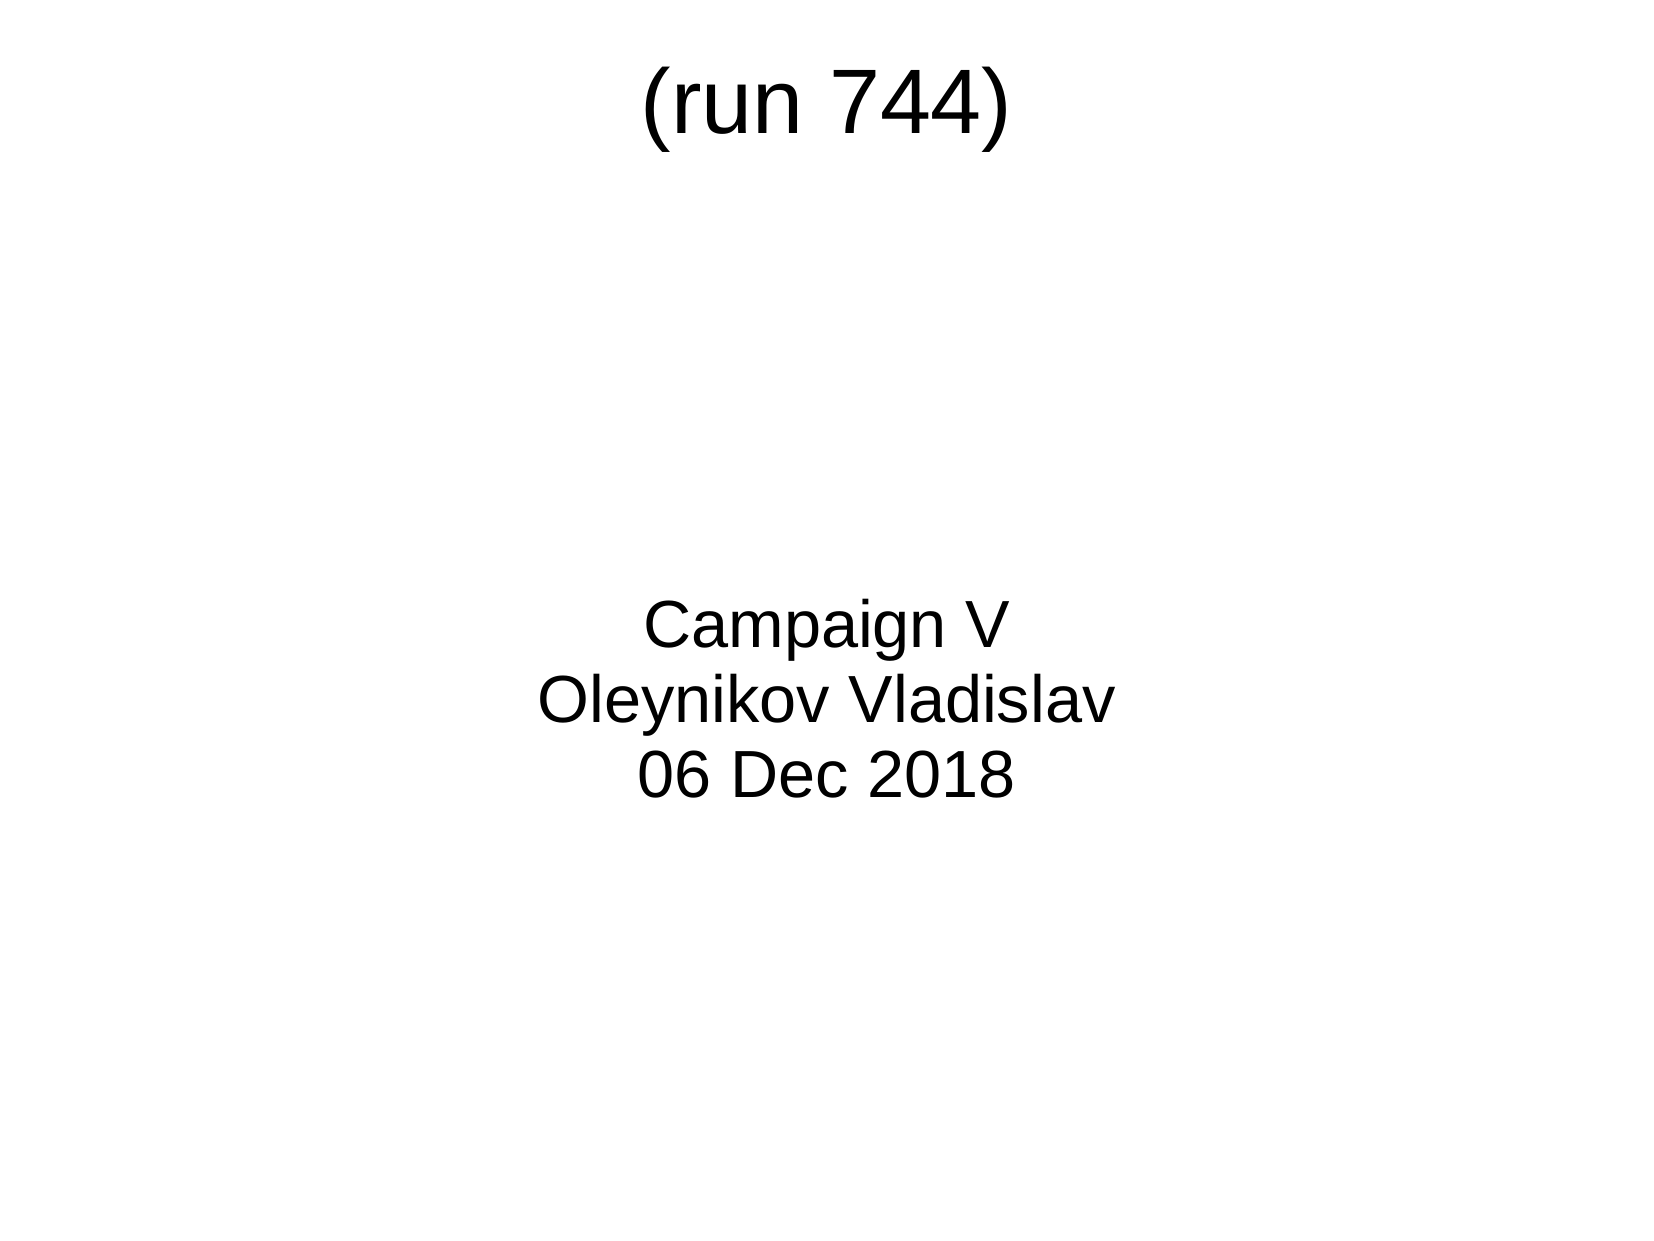

# (run 744)
Сampaign V
Oleynikov Vladislav
06 Dec 2018